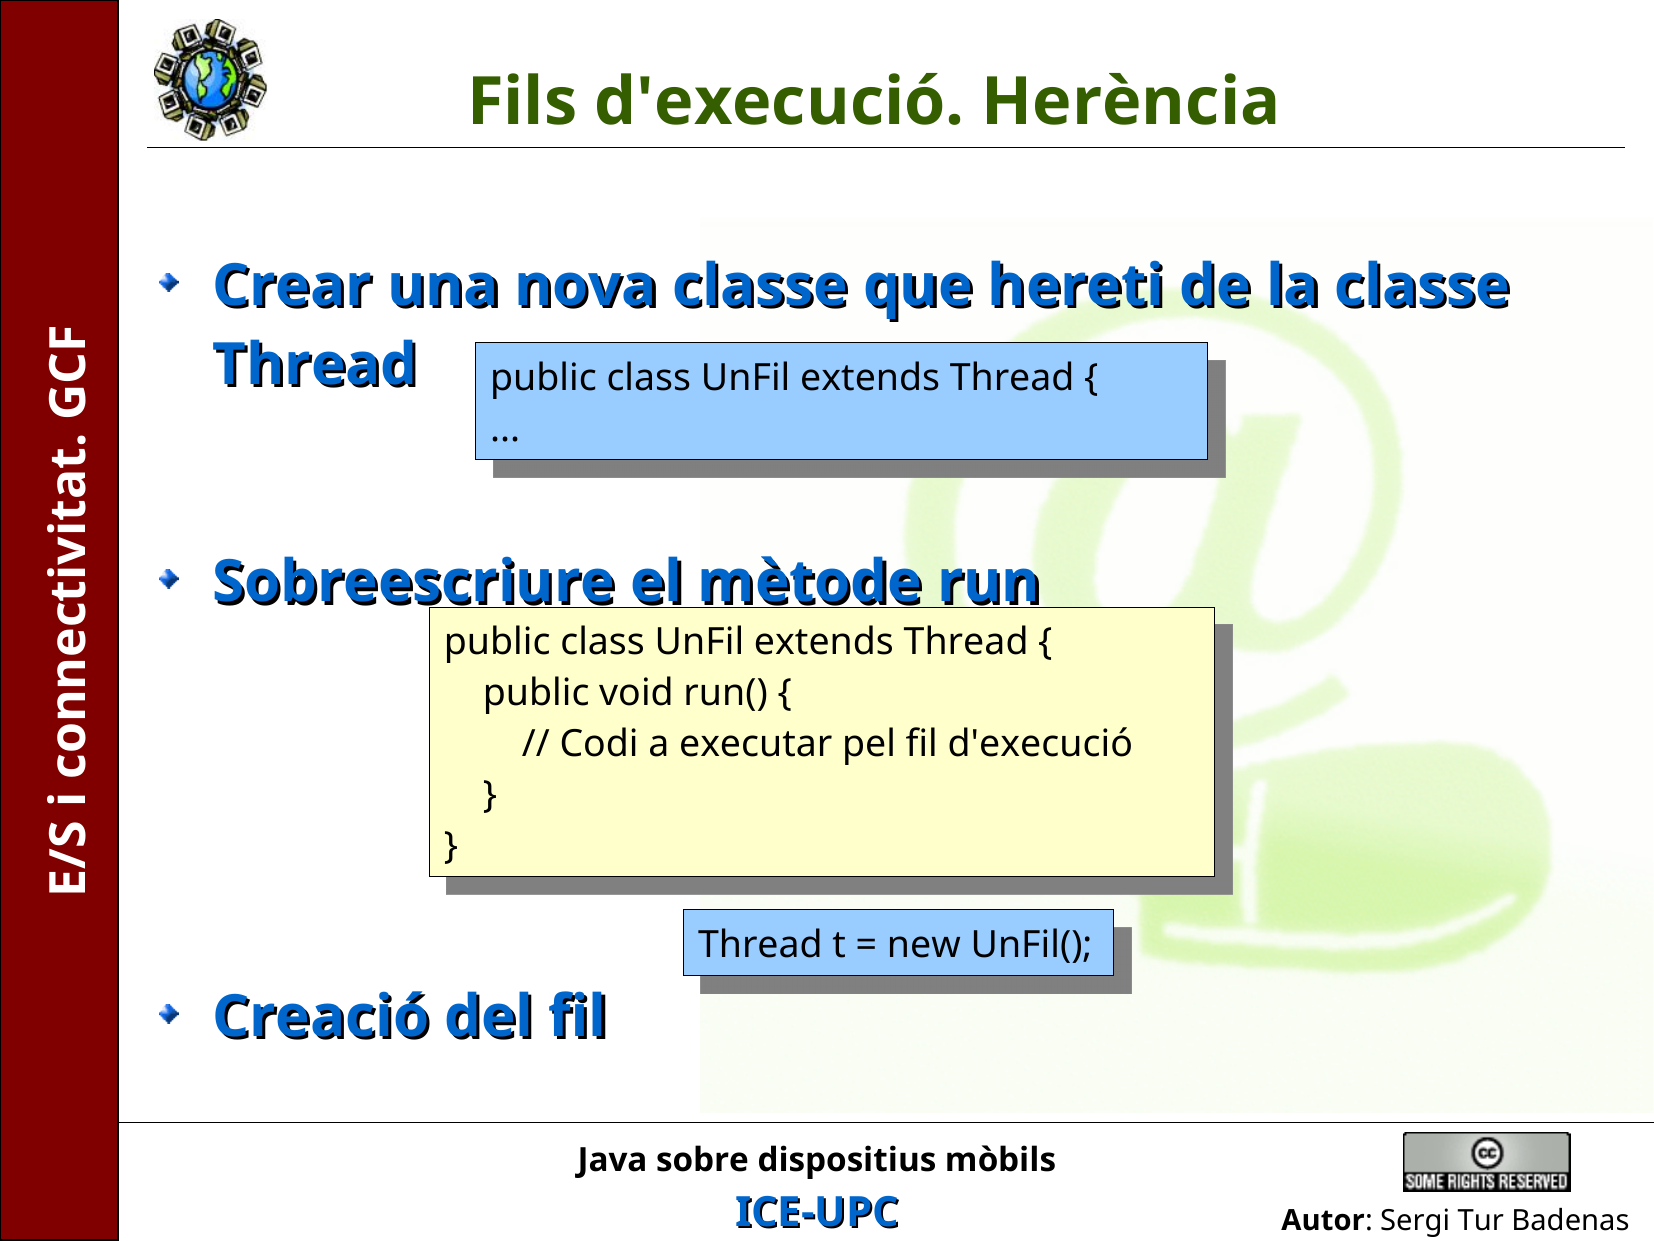

# Fils d'execució. Herència
Crear una nova classe que hereti de la classe Thread
Sobreescriure el mètode run
Creació del fil
public class UnFil extends Thread {
...
public class UnFil extends Thread {
 public void run() {
 // Codi a executar pel fil d'execució
 }
}
Thread t = new UnFil();